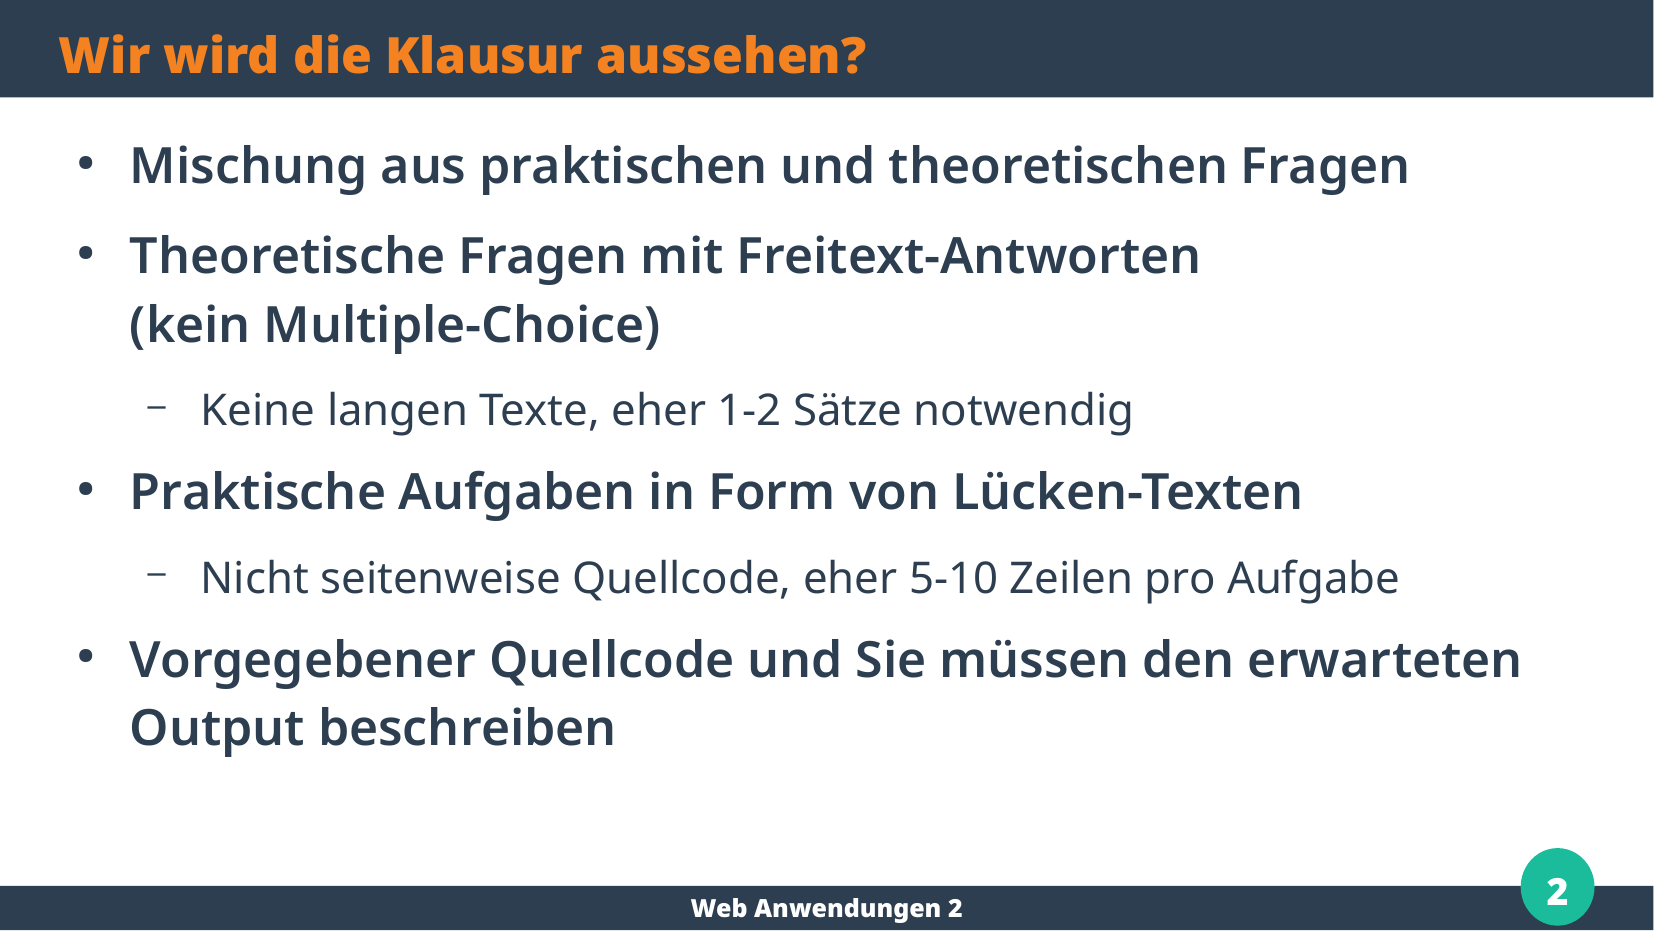

# Wir wird die Klausur aussehen?
Mischung aus praktischen und theoretischen Fragen
Theoretische Fragen mit Freitext-Antworten
(kein Multiple-Choice)
Keine langen Texte, eher 1-2 Sätze notwendig
Praktische Aufgaben in Form von Lücken-Texten
Nicht seitenweise Quellcode, eher 5-10 Zeilen pro Aufgabe
Vorgegebener Quellcode und Sie müssen den erwarteten Output beschreiben
2